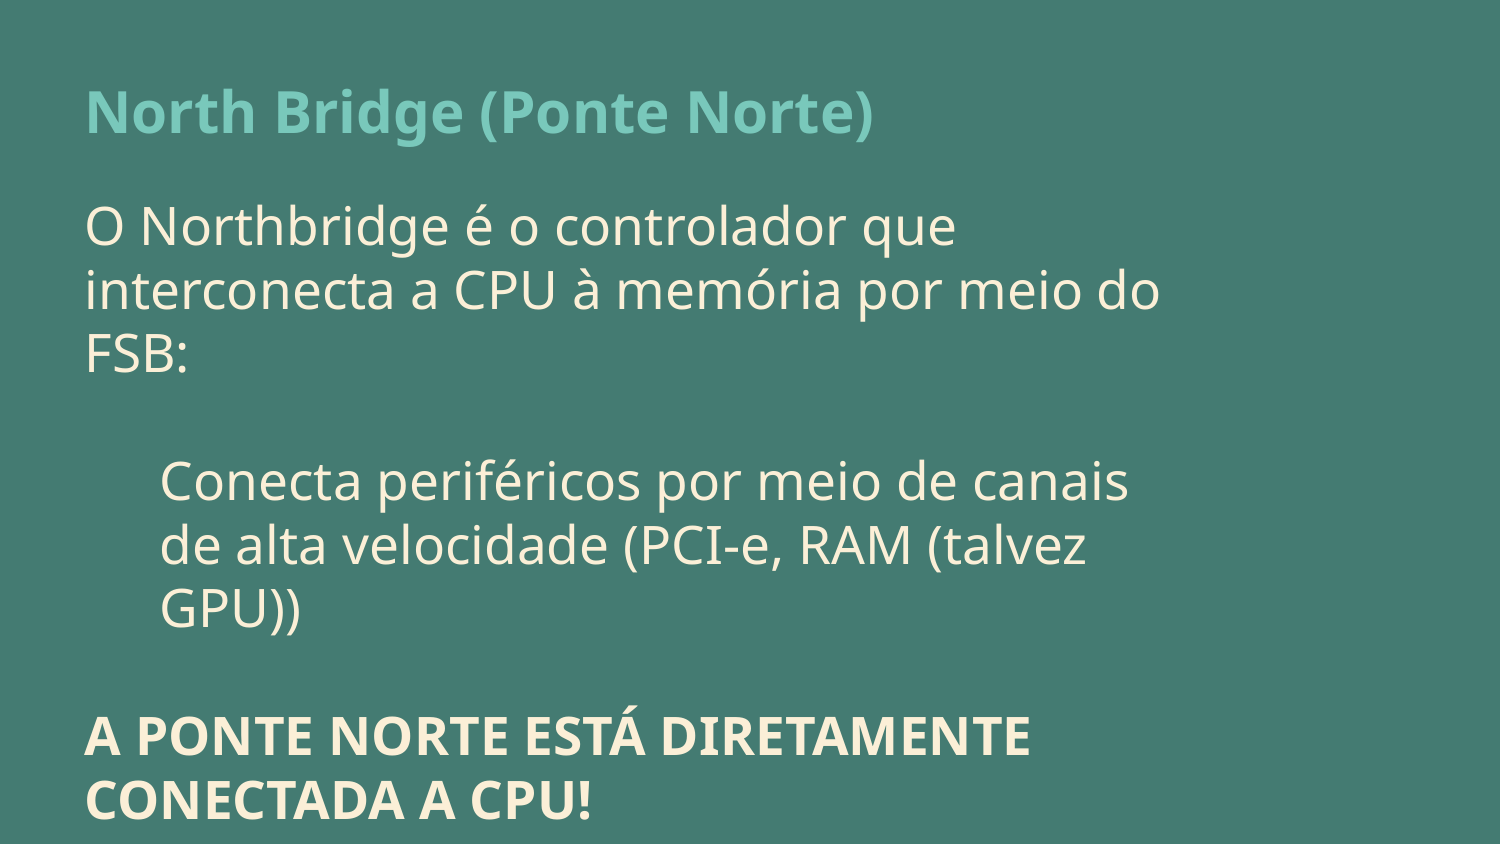

North Bridge (Ponte Norte)
# O Northbridge é o controlador que interconecta a CPU à memória por meio do FSB:
Conecta periféricos por meio de canais de alta velocidade (PCI-e, RAM (talvez GPU))
A PONTE NORTE ESTÁ DIRETAMENTE
CONECTADA A CPU!